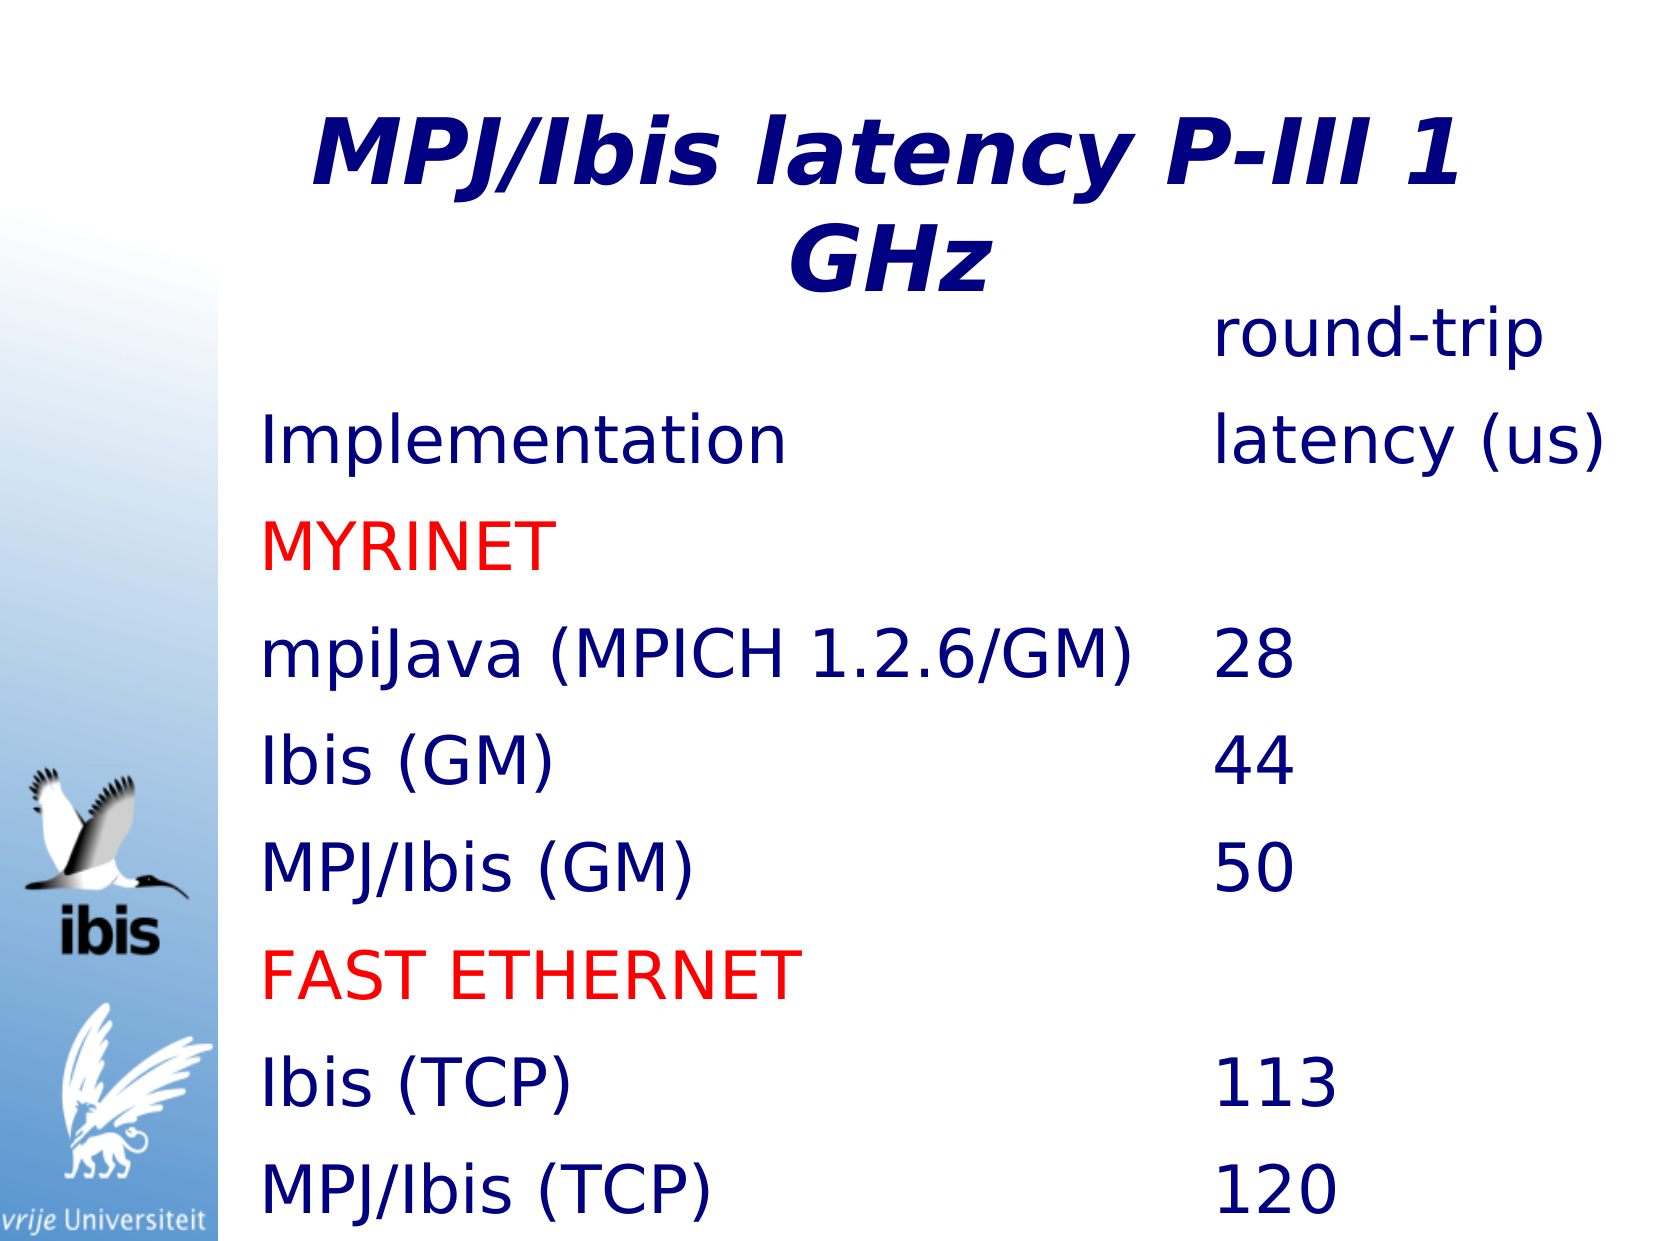

# MPJ/Ibis latency P-III 1 GHz
 												round-trip
Implementation						latency (us)
MYRINET
mpiJava (MPICH 1.2.6/GM)		28
Ibis (GM)									44
MPJ/Ibis (GM)							50
FAST ETHERNET
Ibis (TCP)									113
MPJ/Ibis (TCP)							120